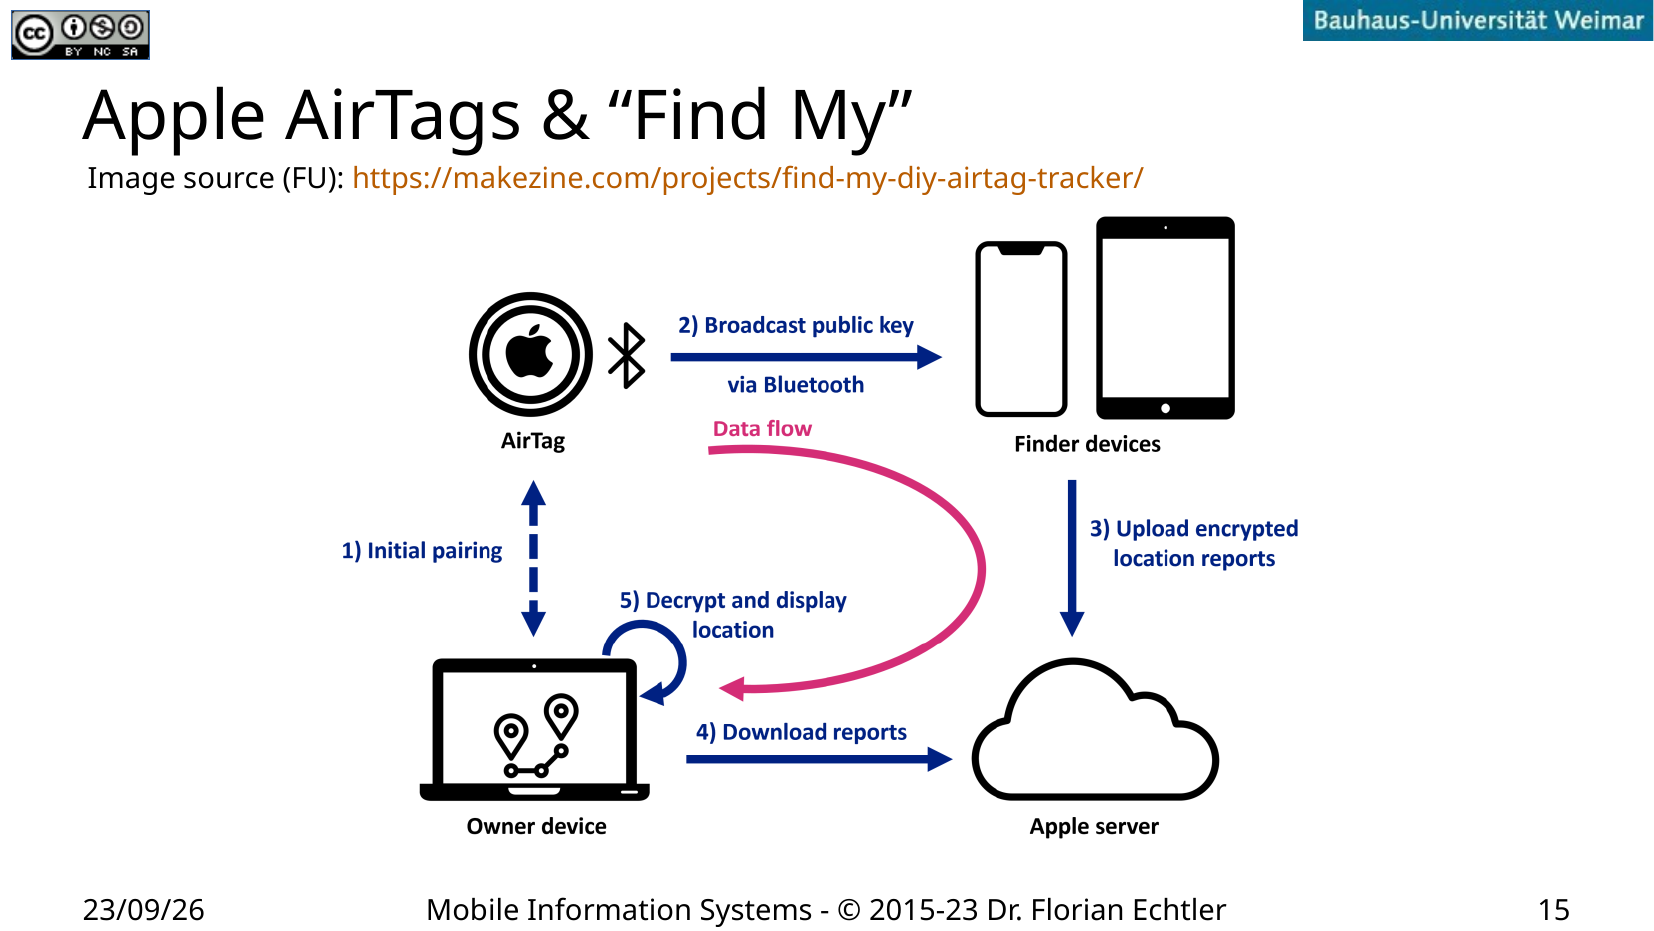

# Apple AirTags & “Find My”
Image source (FU): https://makezine.com/projects/find-my-diy-airtag-tracker/
Mobile Information Systems - © 2015-23 Dr. Florian Echtler
15